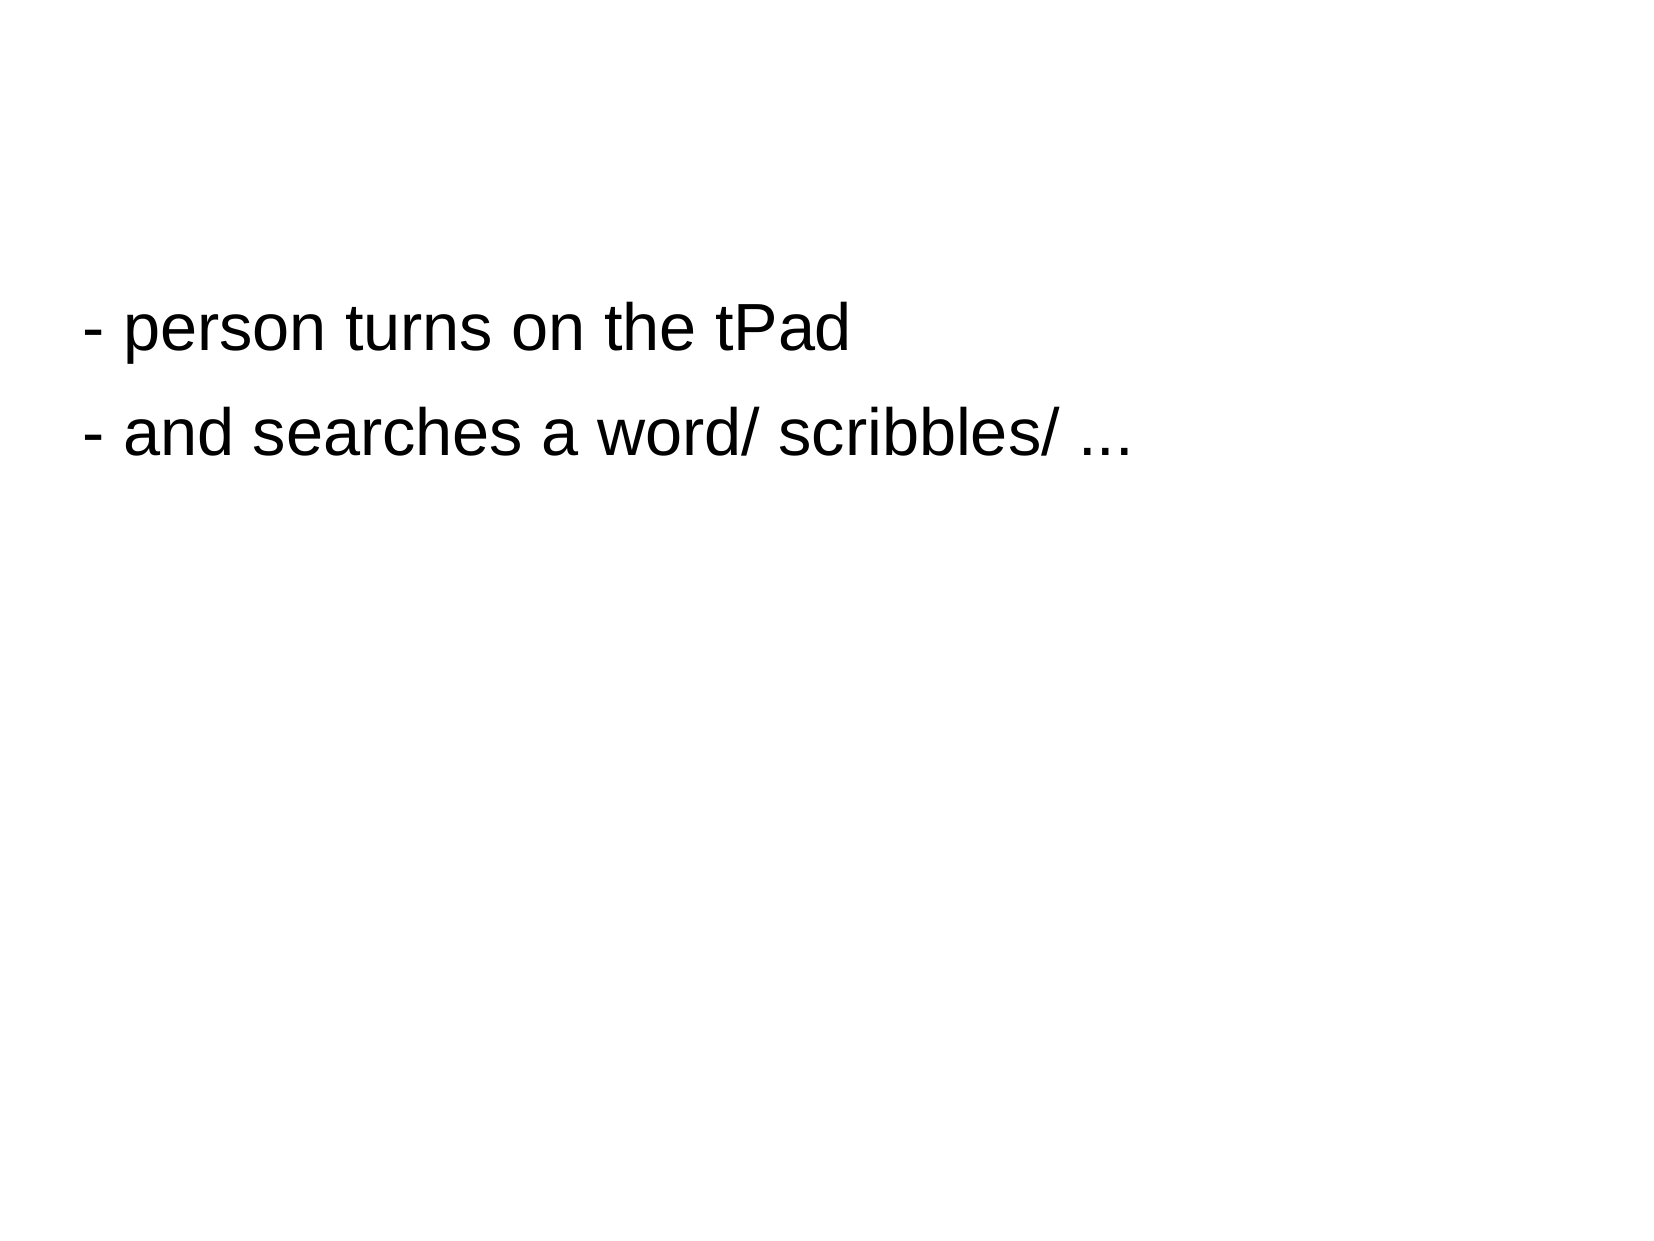

#
- person turns on the tPad
- and searches a word/ scribbles/ ...